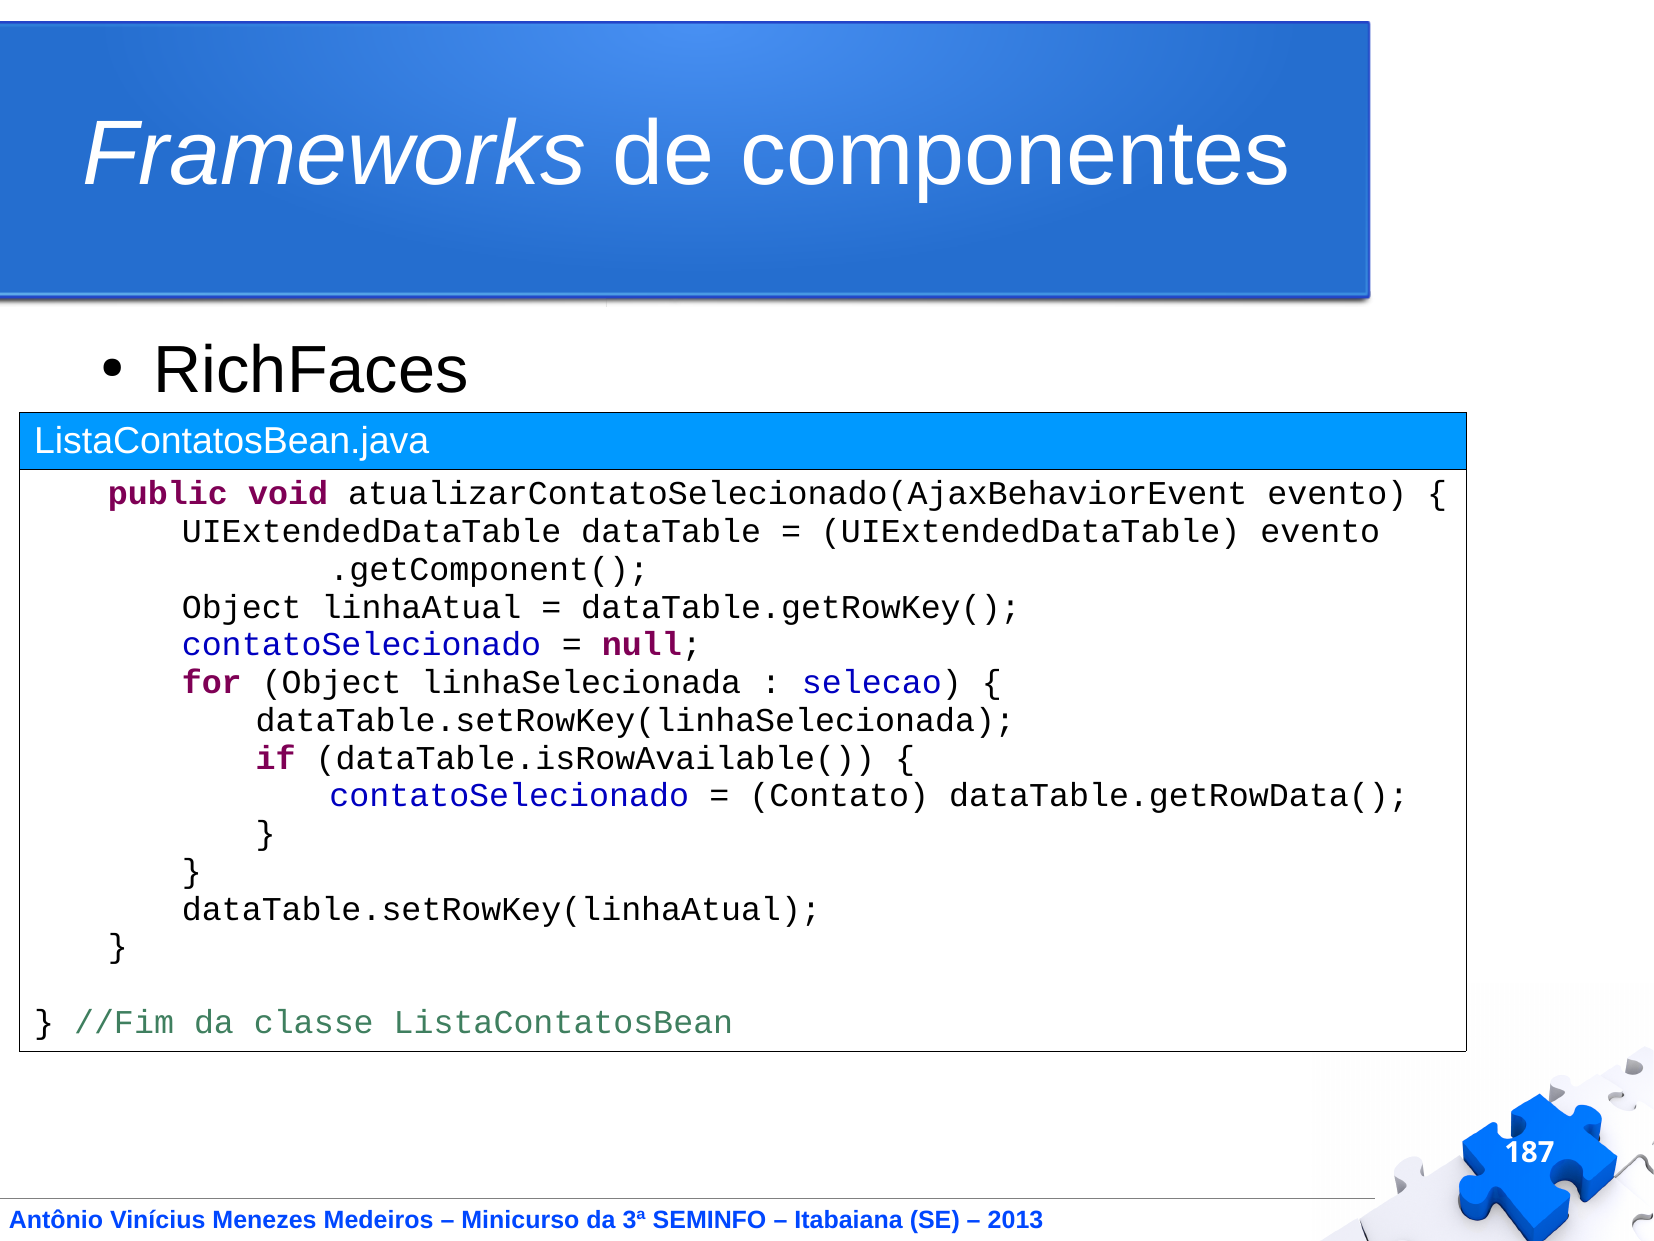

# Frameworks de componentes
RichFaces
| ListaContatosBean.java |
| --- |
| public void atualizarContatoSelecionado(AjaxBehaviorEvent evento) { UIExtendedDataTable dataTable = (UIExtendedDataTable) evento .getComponent(); Object linhaAtual = dataTable.getRowKey(); contatoSelecionado = null; for (Object linhaSelecionada : selecao) { dataTable.setRowKey(linhaSelecionada); if (dataTable.isRowAvailable()) { contatoSelecionado = (Contato) dataTable.getRowData(); } } dataTable.setRowKey(linhaAtual); } } //Fim da classe ListaContatosBean |
187